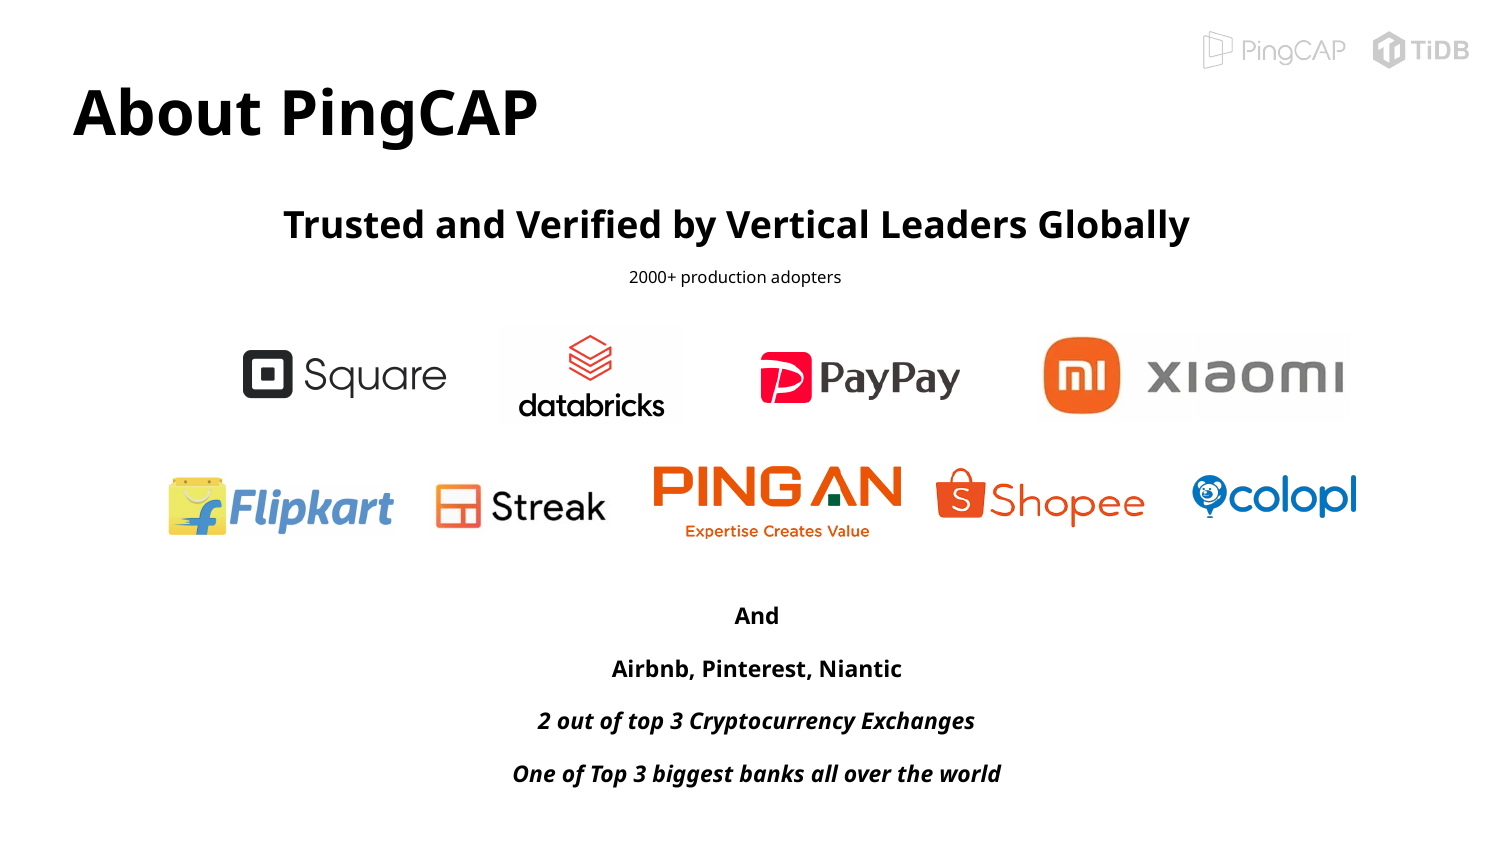

About PingCAP
Trusted and Verified by Vertical Leaders Globally
2000+ production adopters
And
Airbnb, Pinterest, Niantic
2 out of top 3 Cryptocurrency Exchanges
One of Top 3 biggest banks all over the world